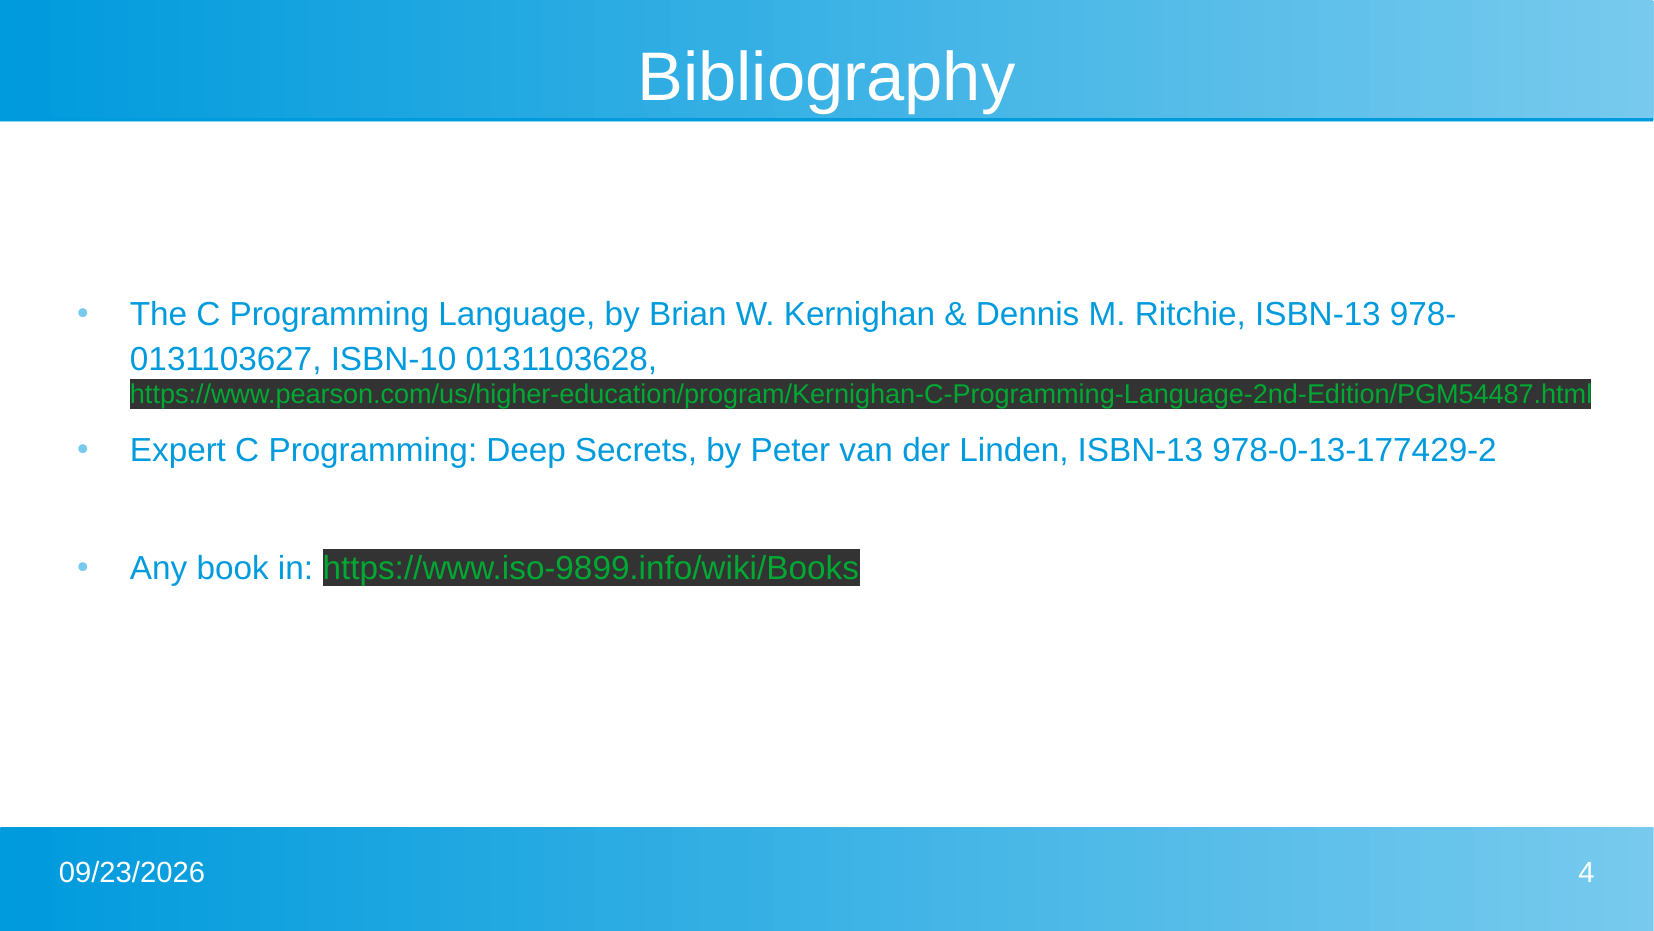

# Bibliography
The C Programming Language, by Brian W. Kernighan & Dennis M. Ritchie, ISBN-13 978-0131103627, ISBN-10 0131103628, https://www.pearson.com/us/higher-education/program/Kernighan-C-Programming-Language-2nd-Edition/PGM54487.html
Expert C Programming: Deep Secrets, by Peter van der Linden, ISBN-13 978-0-13-177429-2
Any book in: https://www.iso-9899.info/wiki/Books
4